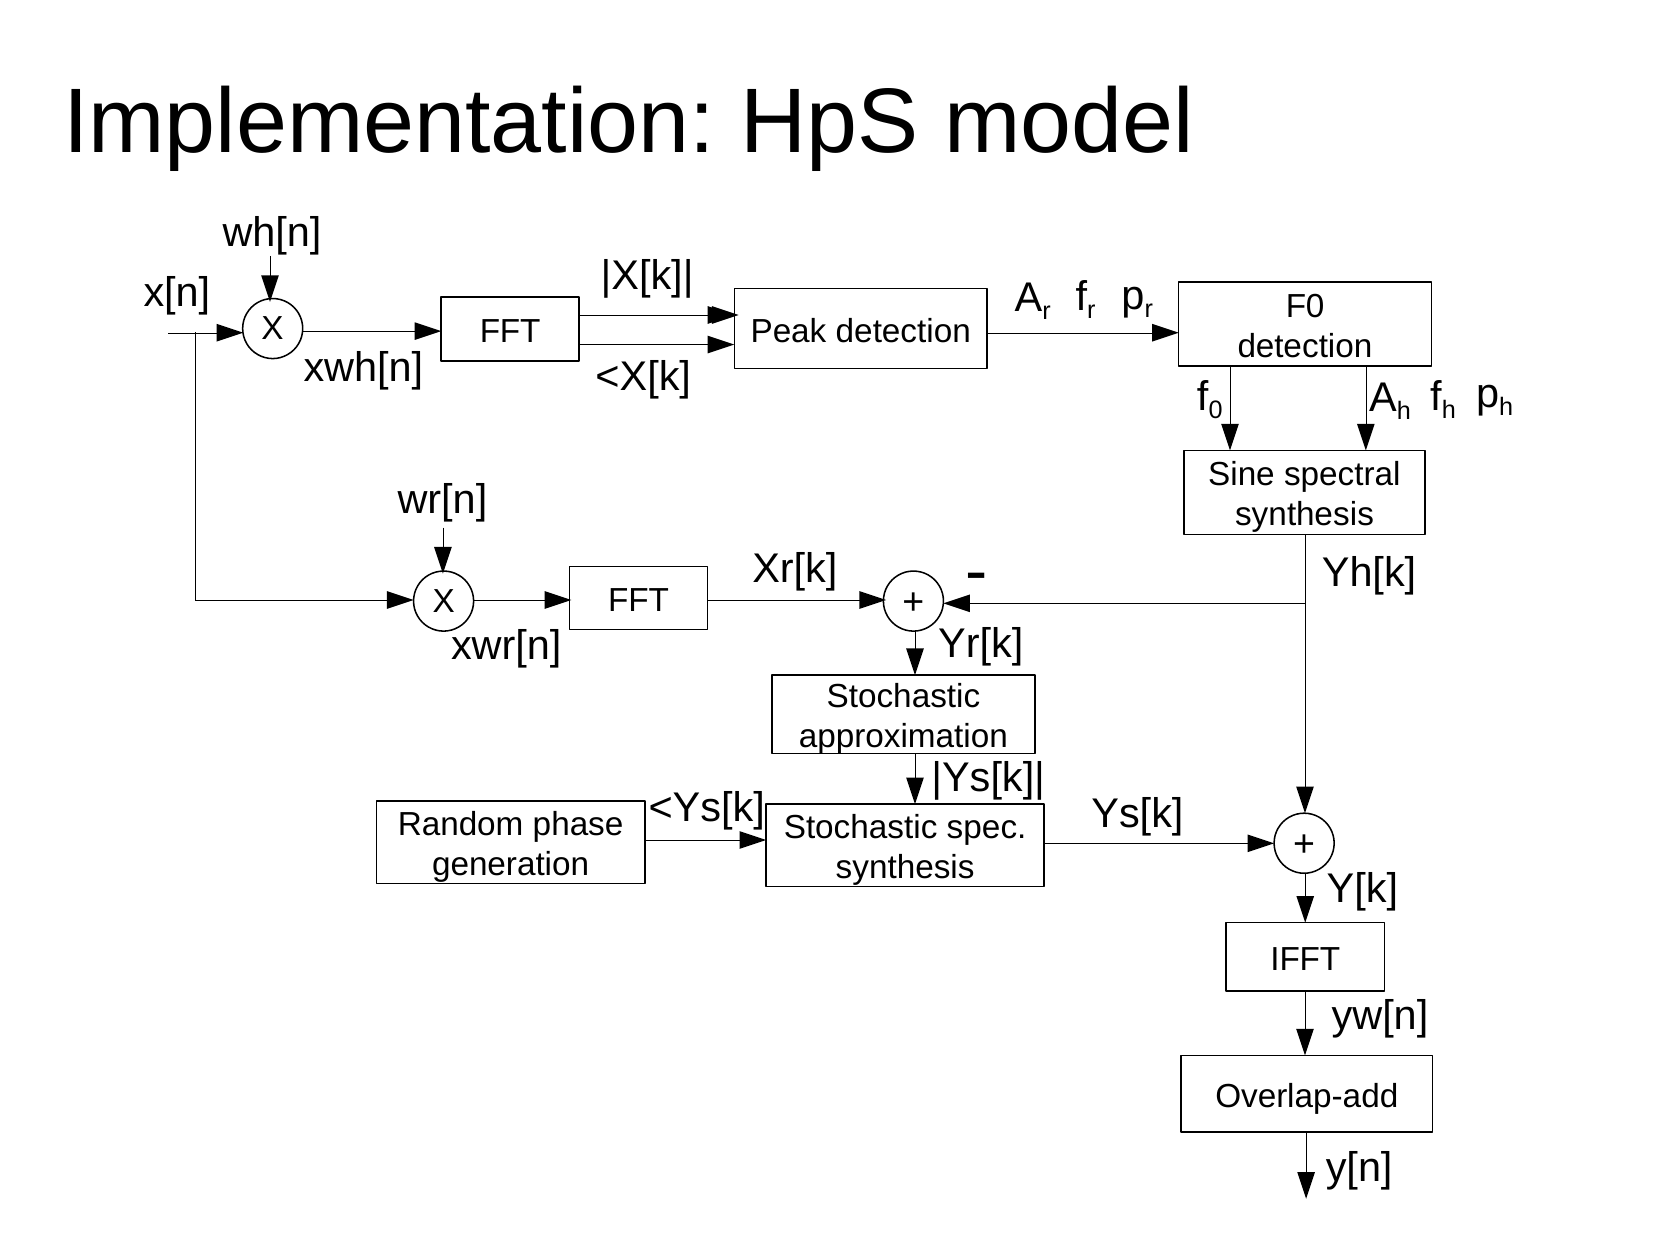

# Implementation: HpS model
wh[n]
|X[k]|
x[n]
pr
fr
Ar
F0
detection
Peak detection
FFT
X
xwh[n]
<X[k]
ph
f0
fh
Ah
Sine spectral
synthesis
wr[n]
-
Xr[k]
Yh[k]
FFT
X
+
Yr[k]
xwr[n]
Stochastic approximation
|Ys[k]|
<Ys[k]
Ys[k]
Random phase generation
Stochastic spec. synthesis
+
Y[k]
IFFT
yw[n]
Overlap-add
y[n]